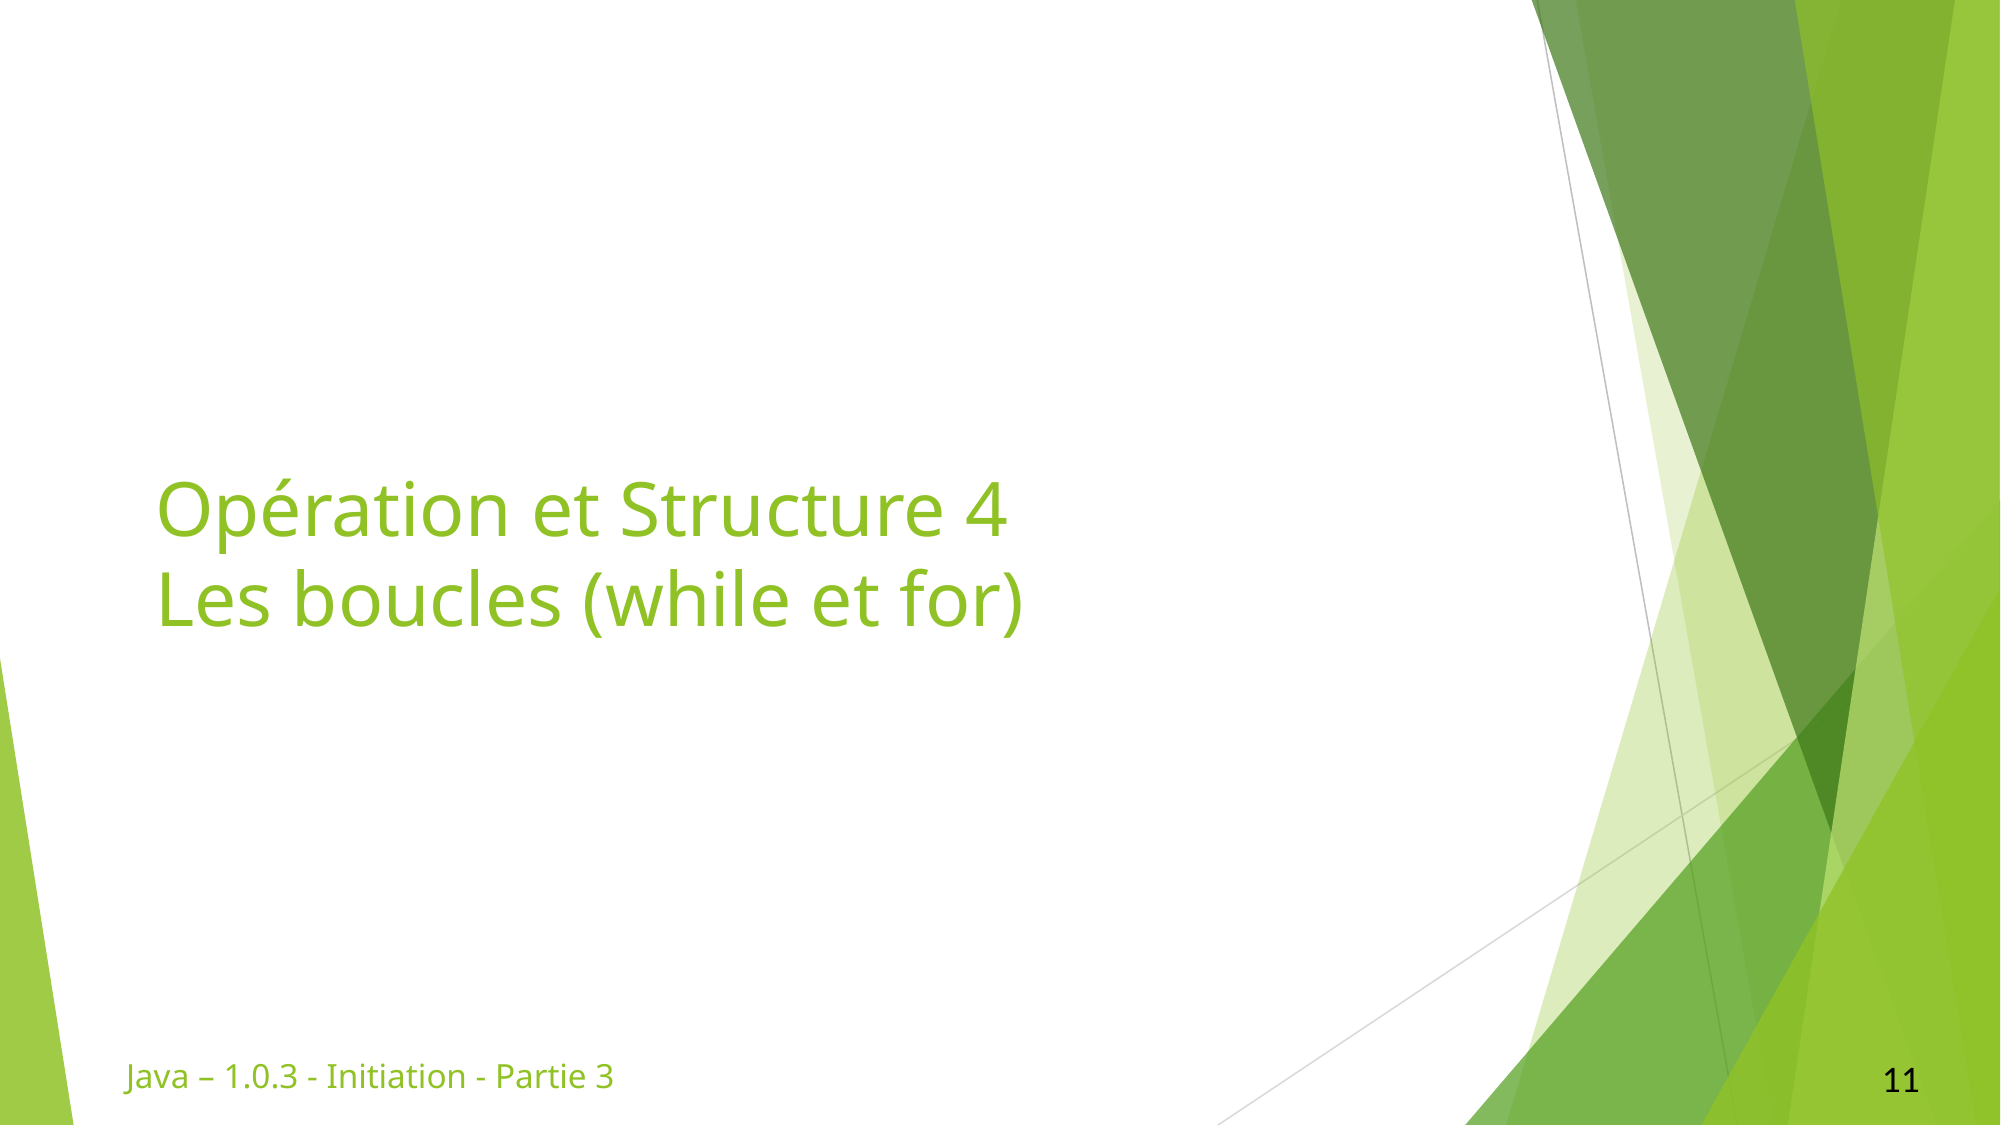

# Opération et Structure 4 Les boucles (while et for)
Java – 1.0.3 - Initiation - Partie 3